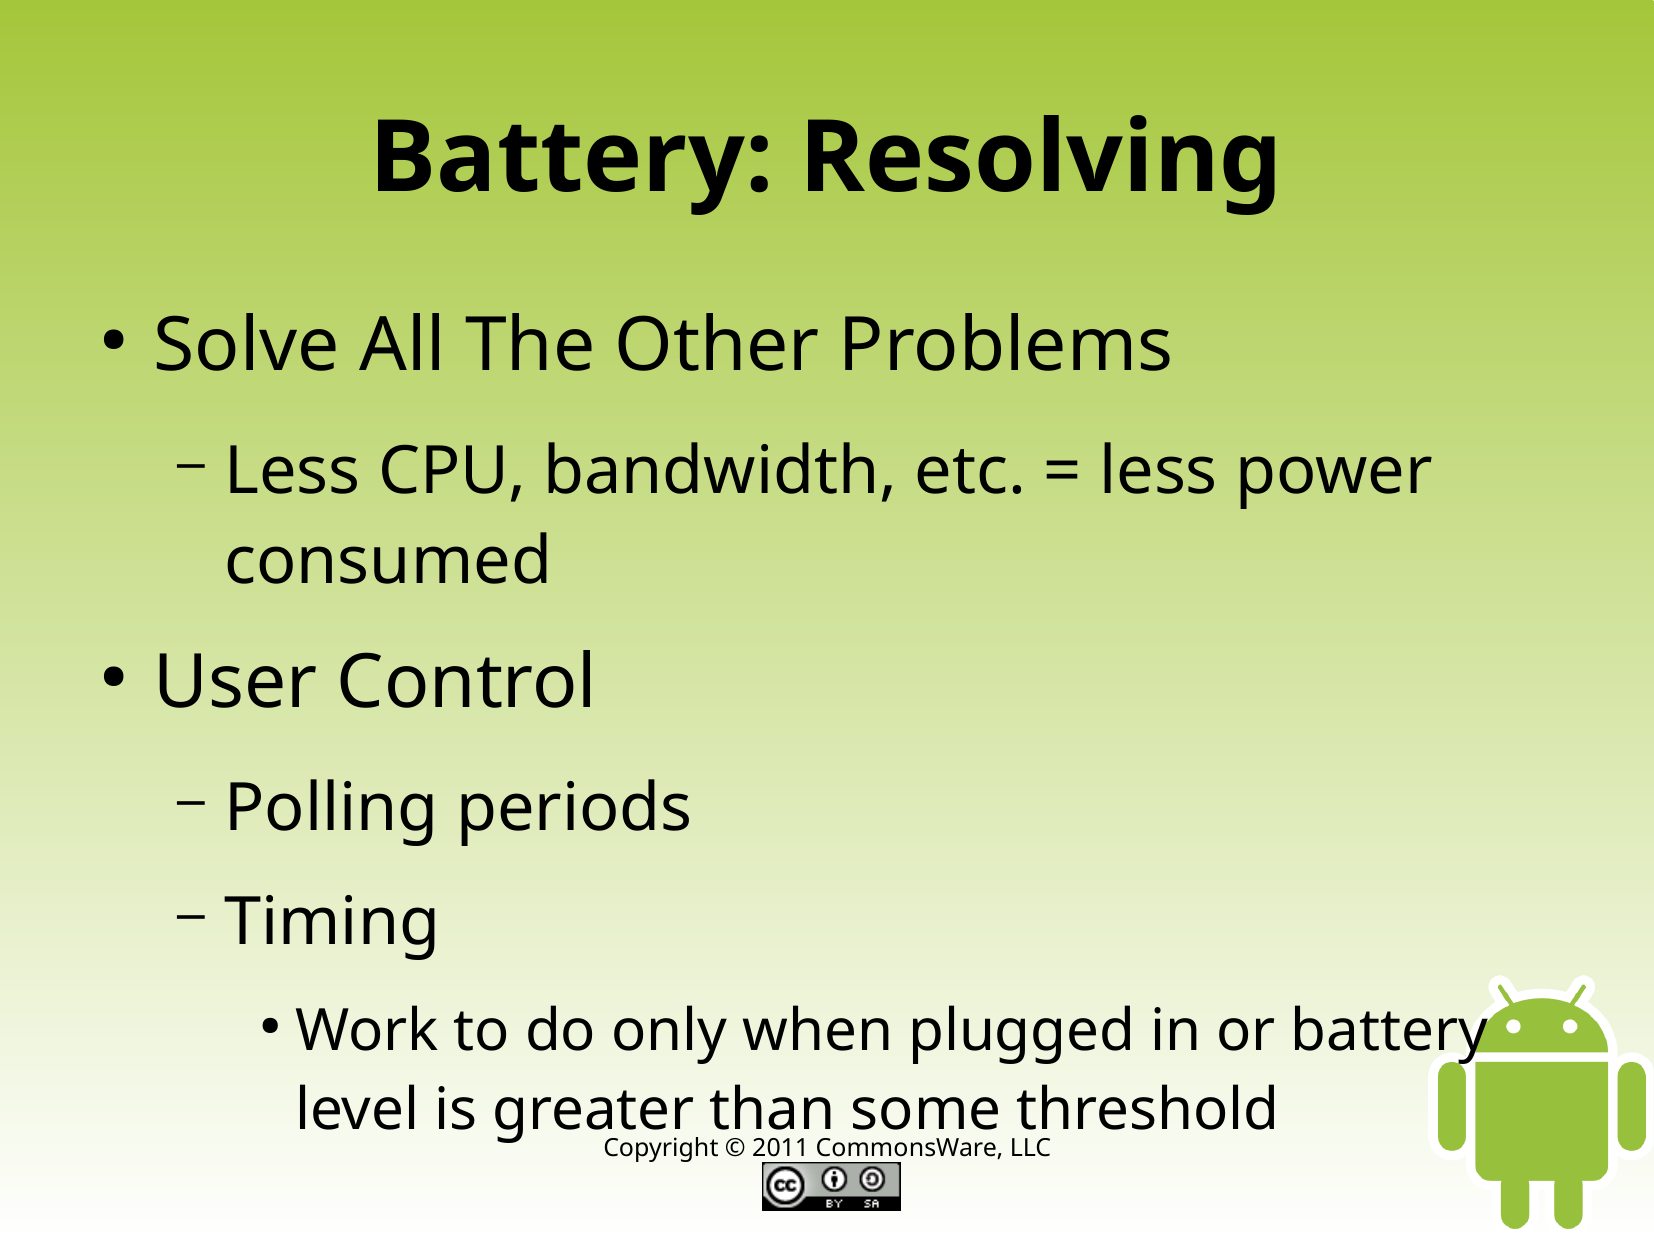

# Battery: Resolving
Solve All The Other Problems
Less CPU, bandwidth, etc. = less power consumed
User Control
Polling periods
Timing
Work to do only when plugged in or battery level is greater than some threshold